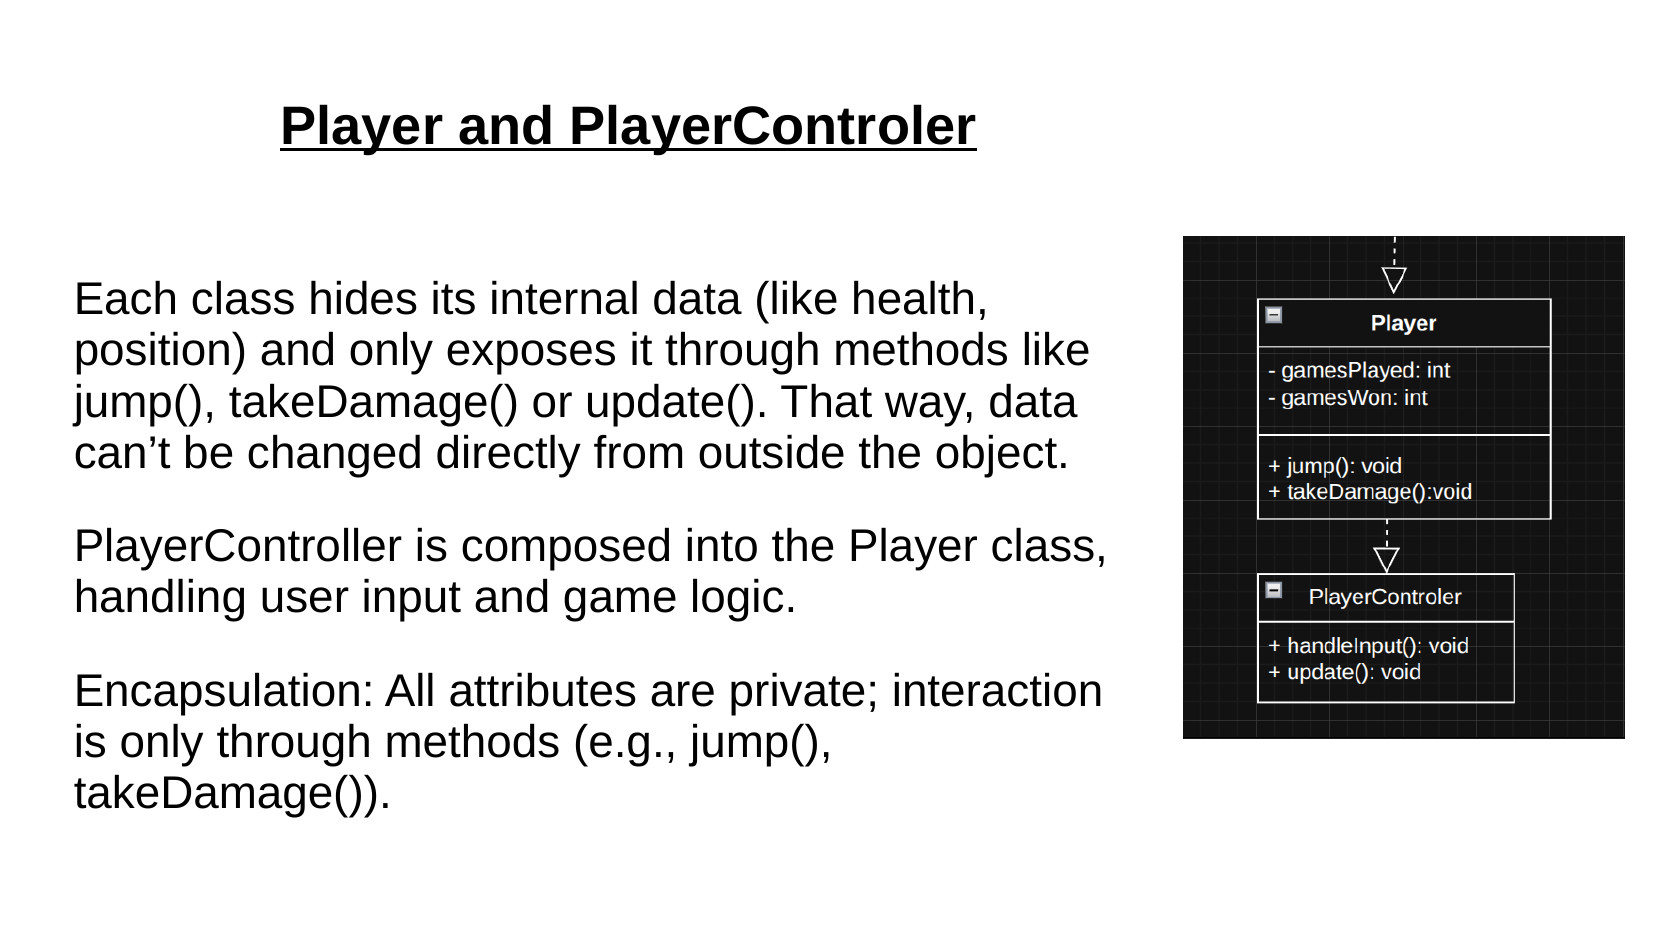

Player and PlayerControler
Each class hides its internal data (like health, position) and only exposes it through methods like jump(), takeDamage() or update(). That way, data can’t be changed directly from outside the object.
PlayerController is composed into the Player class, handling user input and game logic.
Encapsulation: All attributes are private; interaction is only through methods (e.g., jump(), takeDamage()).